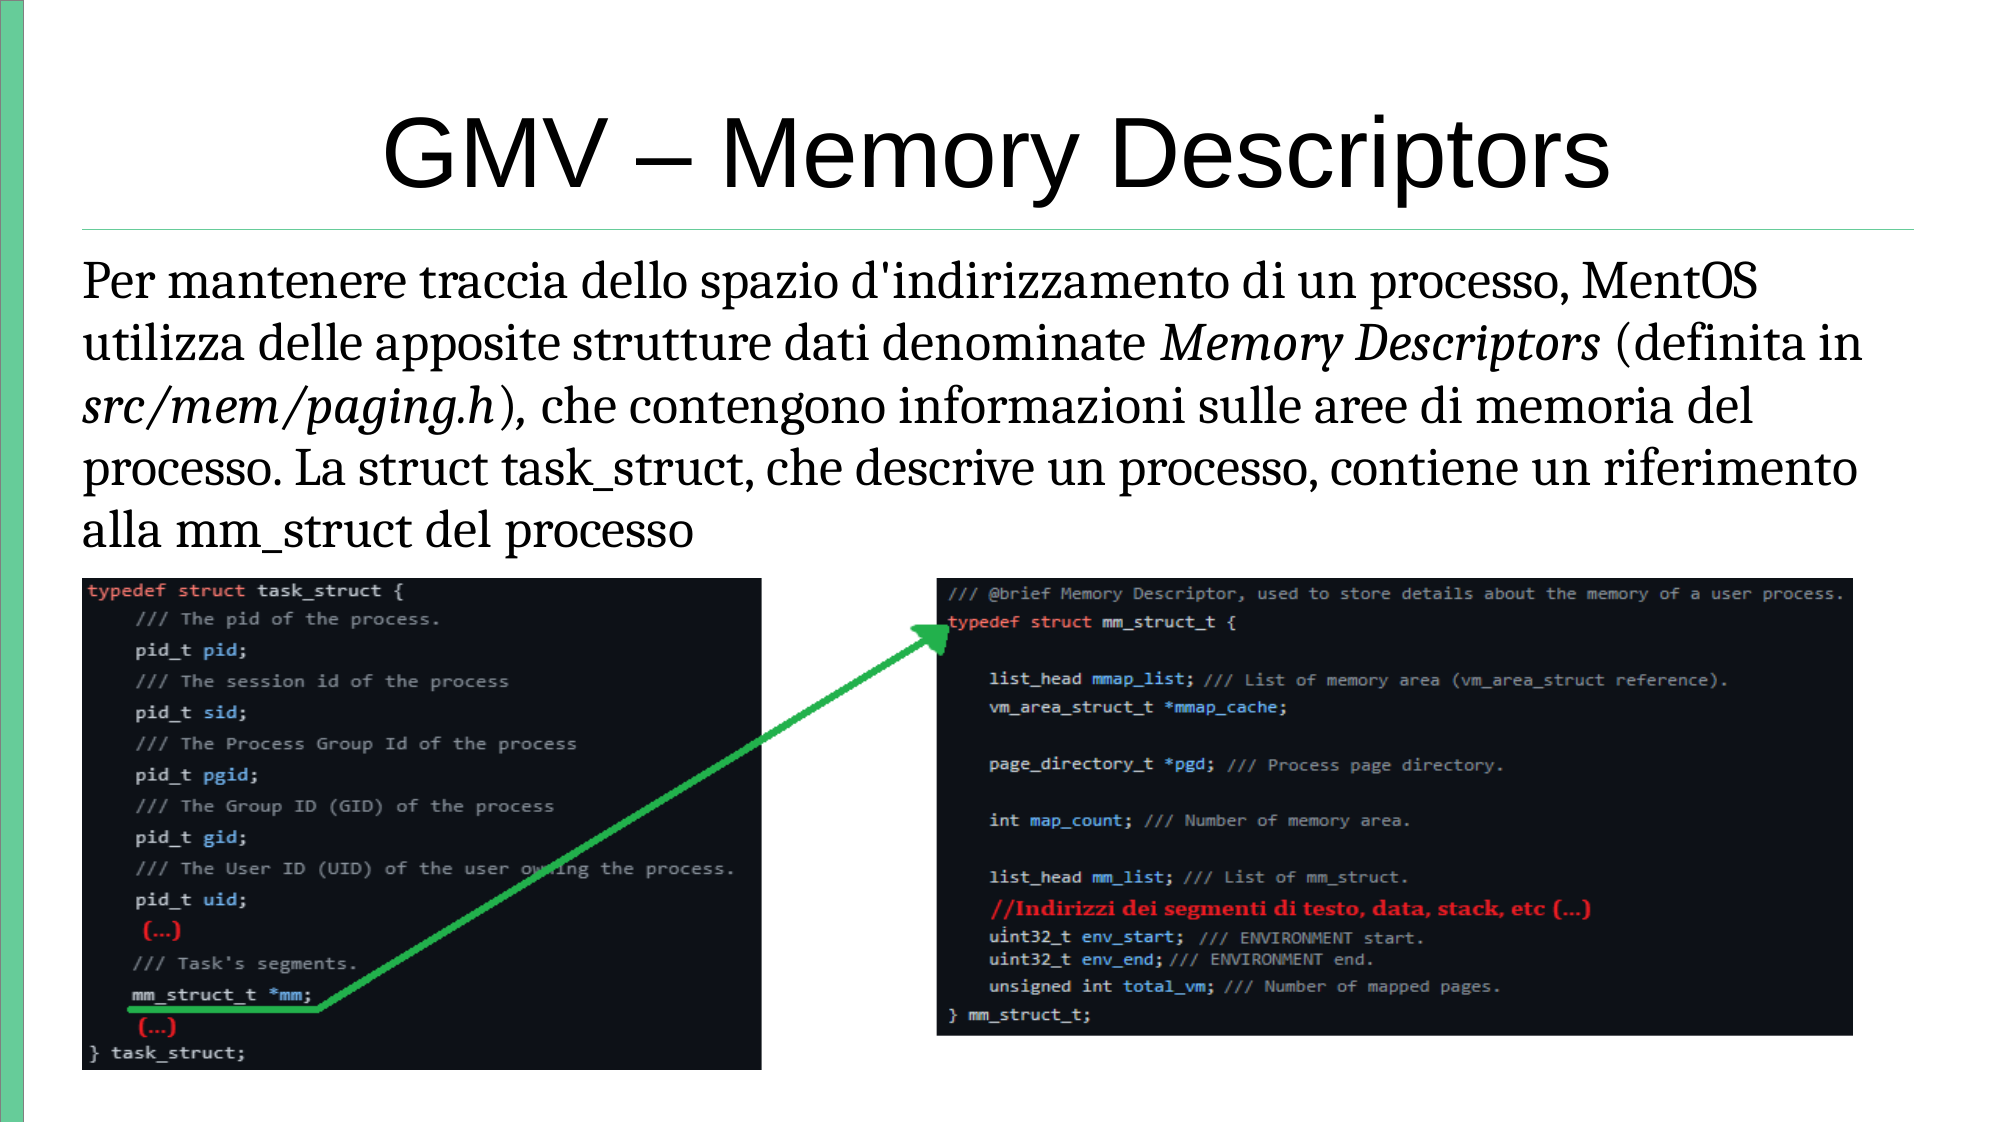

# GMV – Memory Descriptors
Per mantenere traccia dello spazio d'indirizzamento di un processo, MentOS utilizza delle apposite strutture dati denominate Memory Descriptors (definita in src/mem/paging.h), che contengono informazioni sulle aree di memoria del processo. La struct task_struct, che descrive un processo, contiene un riferimento alla mm_struct del processo